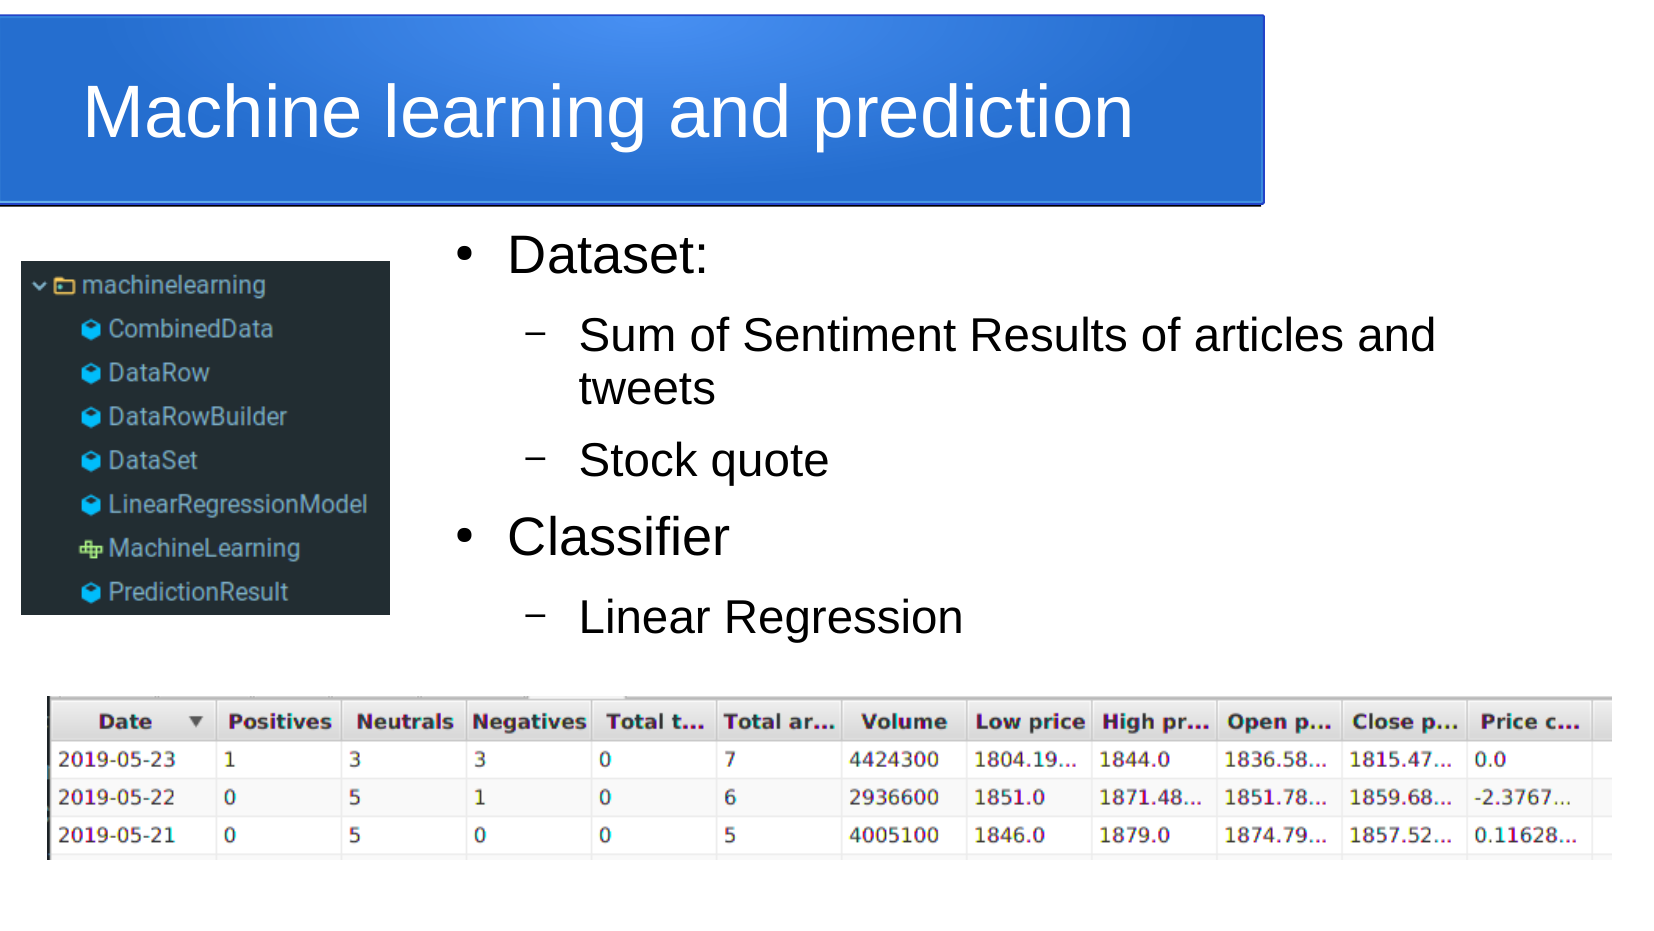

# Machine learning and prediction
Dataset:
Sum of Sentiment Results of articles and tweets
Stock quote
Classifier
Linear Regression